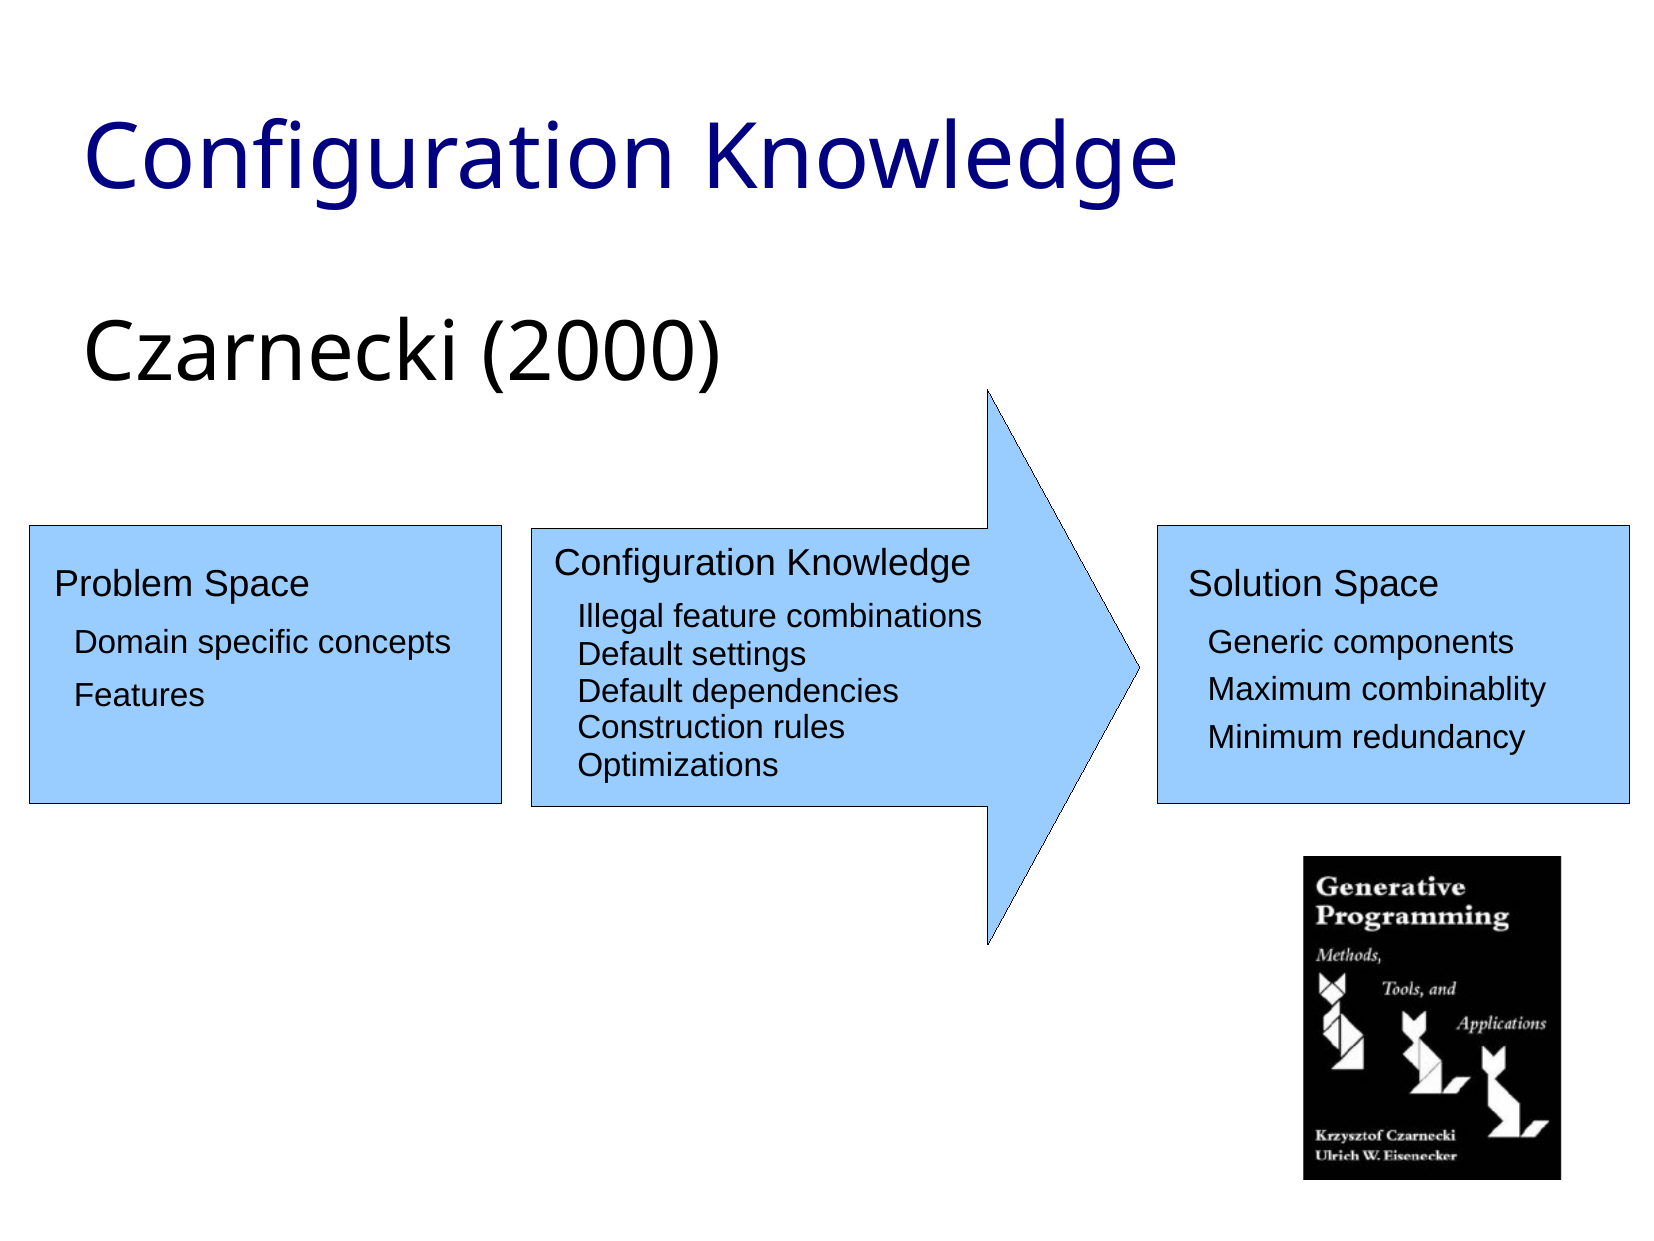

# Configuration Knowledge
Czarnecki (2000)
Configuration Knowledge
Problem Space
Solution Space
Illegal feature combinations
Default settings
Default dependencies
Construction rules
Optimizations
Domain specific concepts
Generic components
Maximum combinablity
Features
Minimum redundancy